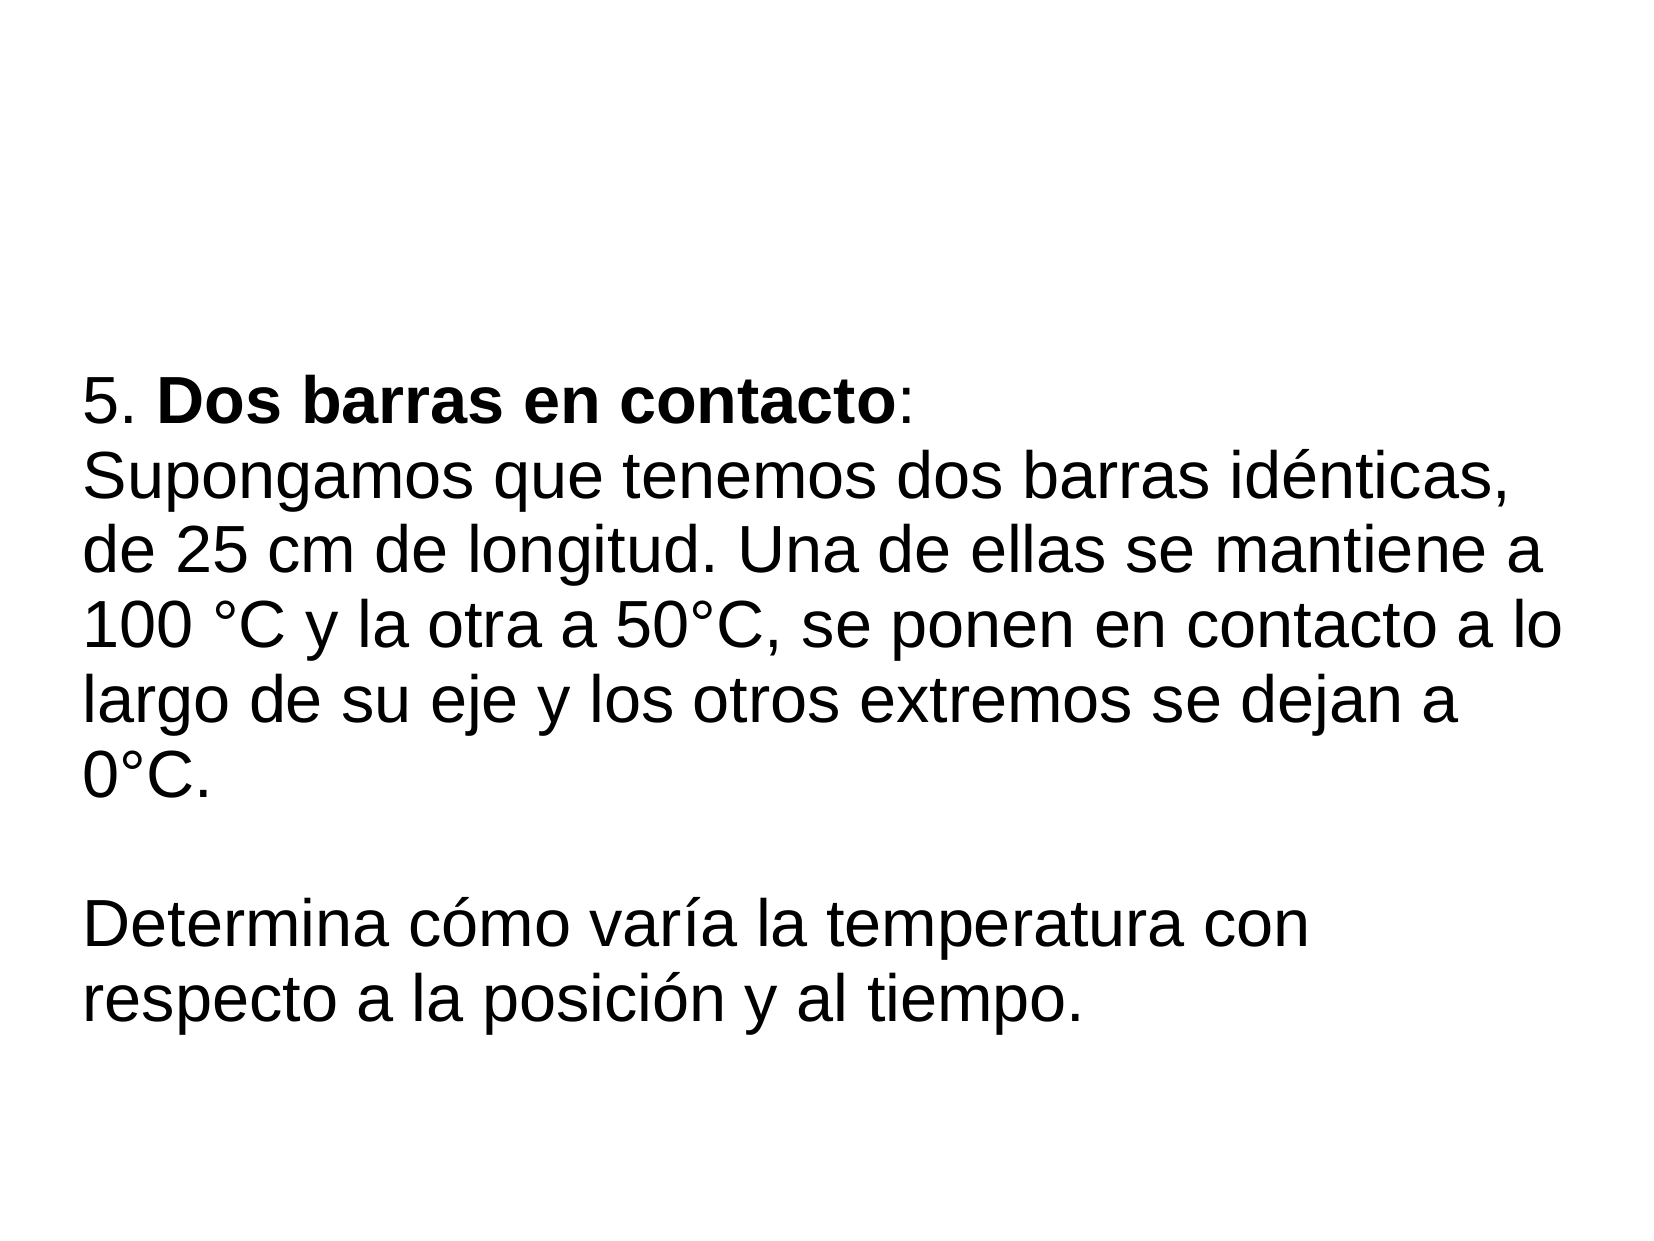

#
5. Dos barras en contacto:
Supongamos que tenemos dos barras idénticas, de 25 cm de longitud. Una de ellas se mantiene a 100 °C y la otra a 50°C, se ponen en contacto a lo largo de su eje y los otros extremos se dejan a 0°C.
Determina cómo varía la temperatura con respecto a la posición y al tiempo.